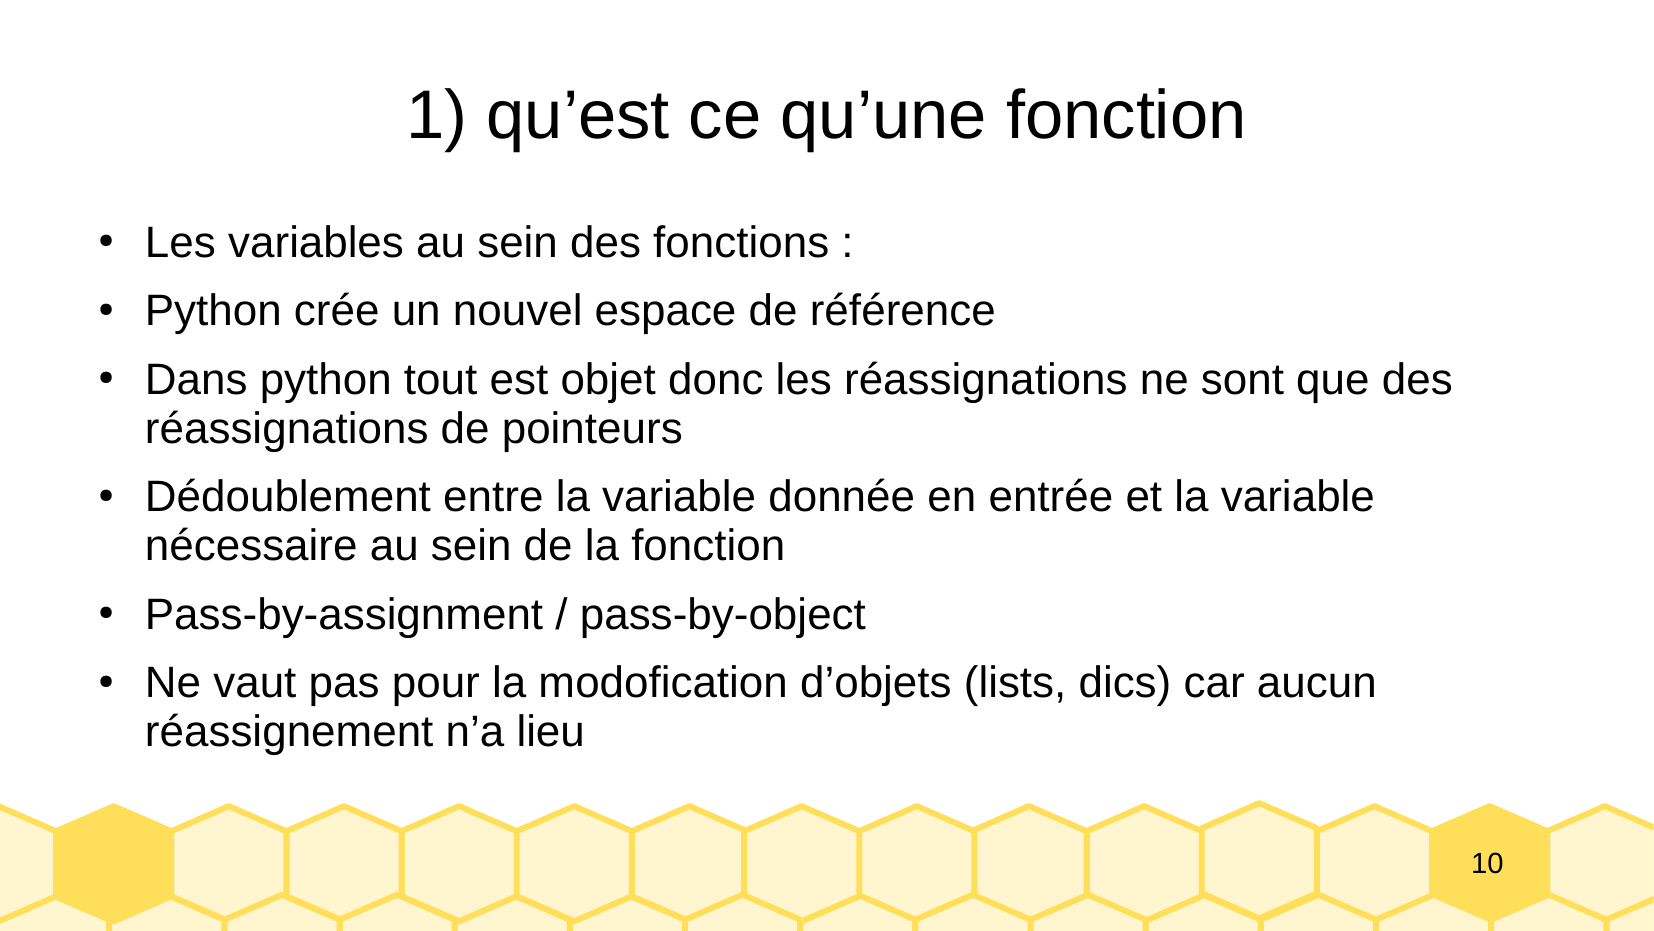

# 1) qu’est ce qu’une fonction
Les variables au sein des fonctions :
Python crée un nouvel espace de référence
Dans python tout est objet donc les réassignations ne sont que des réassignations de pointeurs
Dédoublement entre la variable donnée en entrée et la variable nécessaire au sein de la fonction
Pass-by-assignment / pass-by-object
Ne vaut pas pour la modofication d’objets (lists, dics) car aucun réassignement n’a lieu